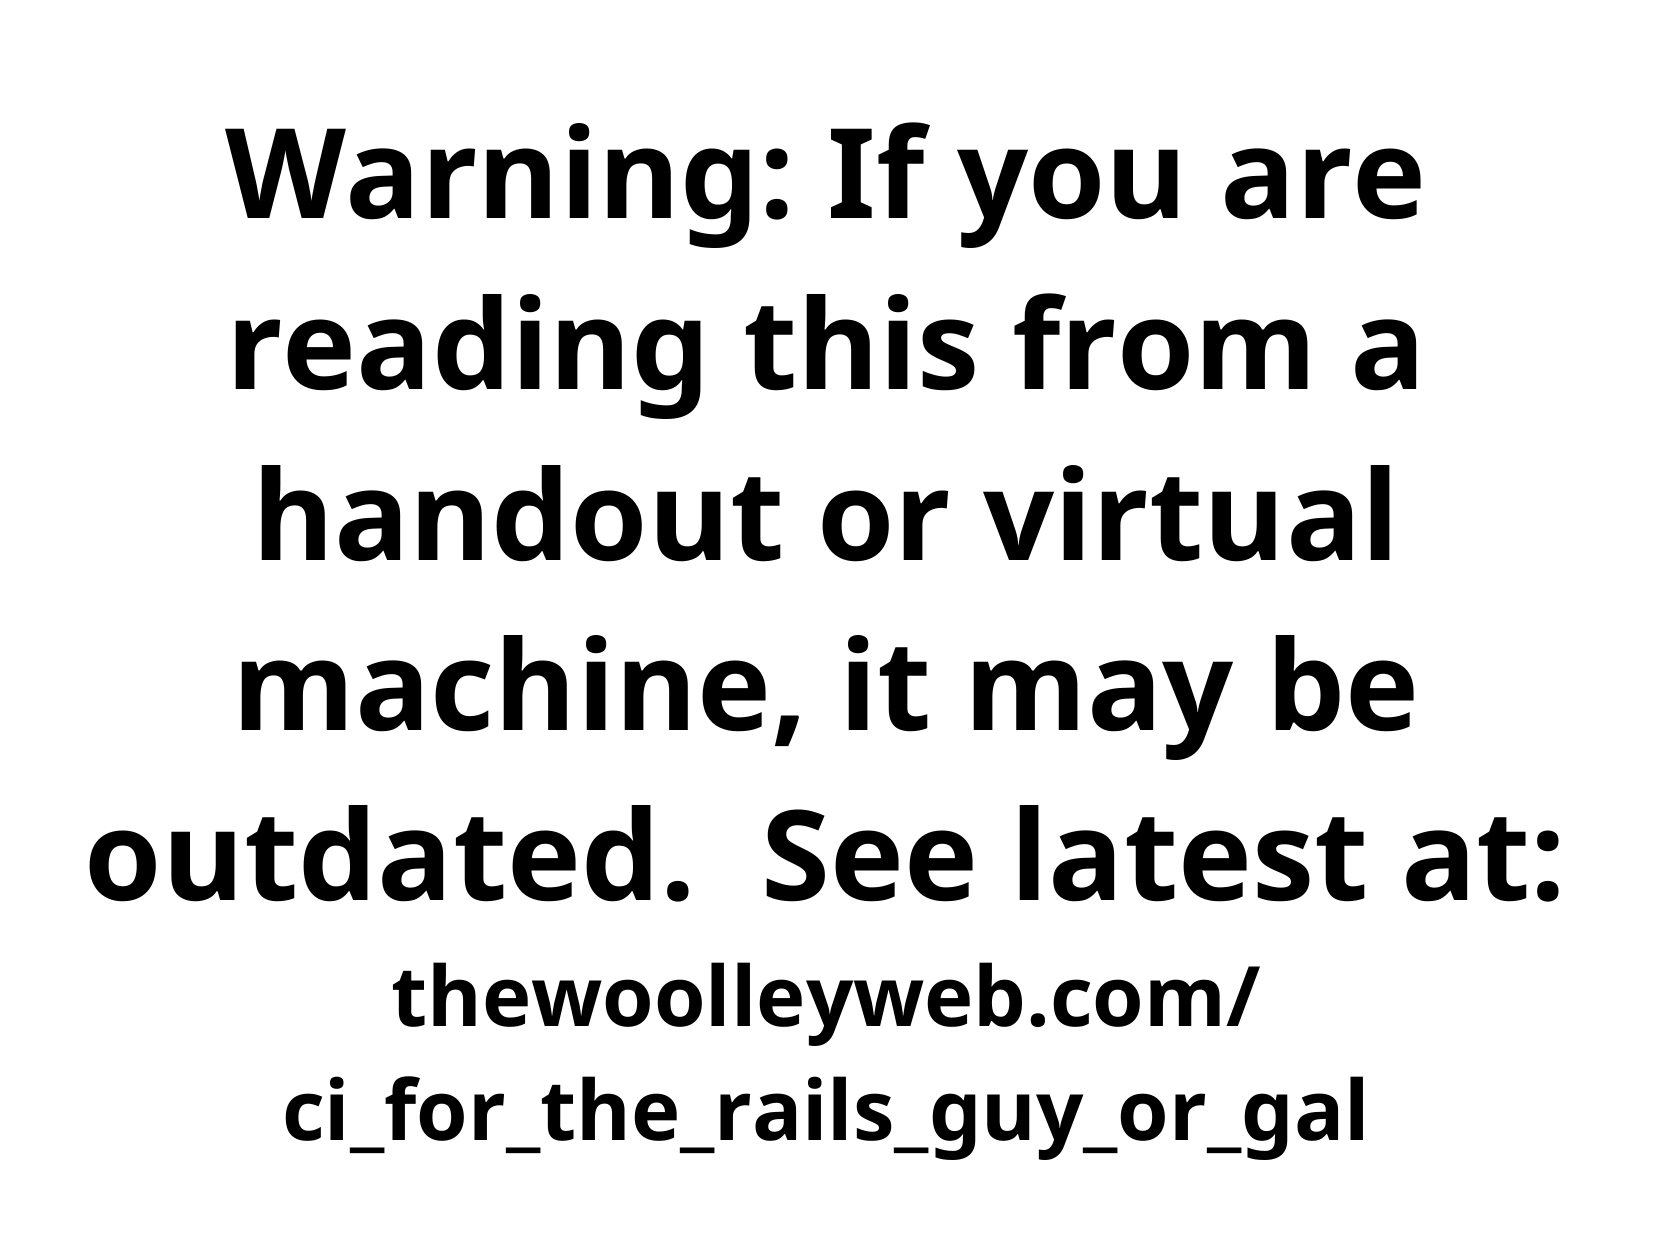

# Warning: If you are reading this from a handout or virtual machine, it may be outdated. See latest at: thewoolleyweb.com/ ci_for_the_rails_guy_or_gal